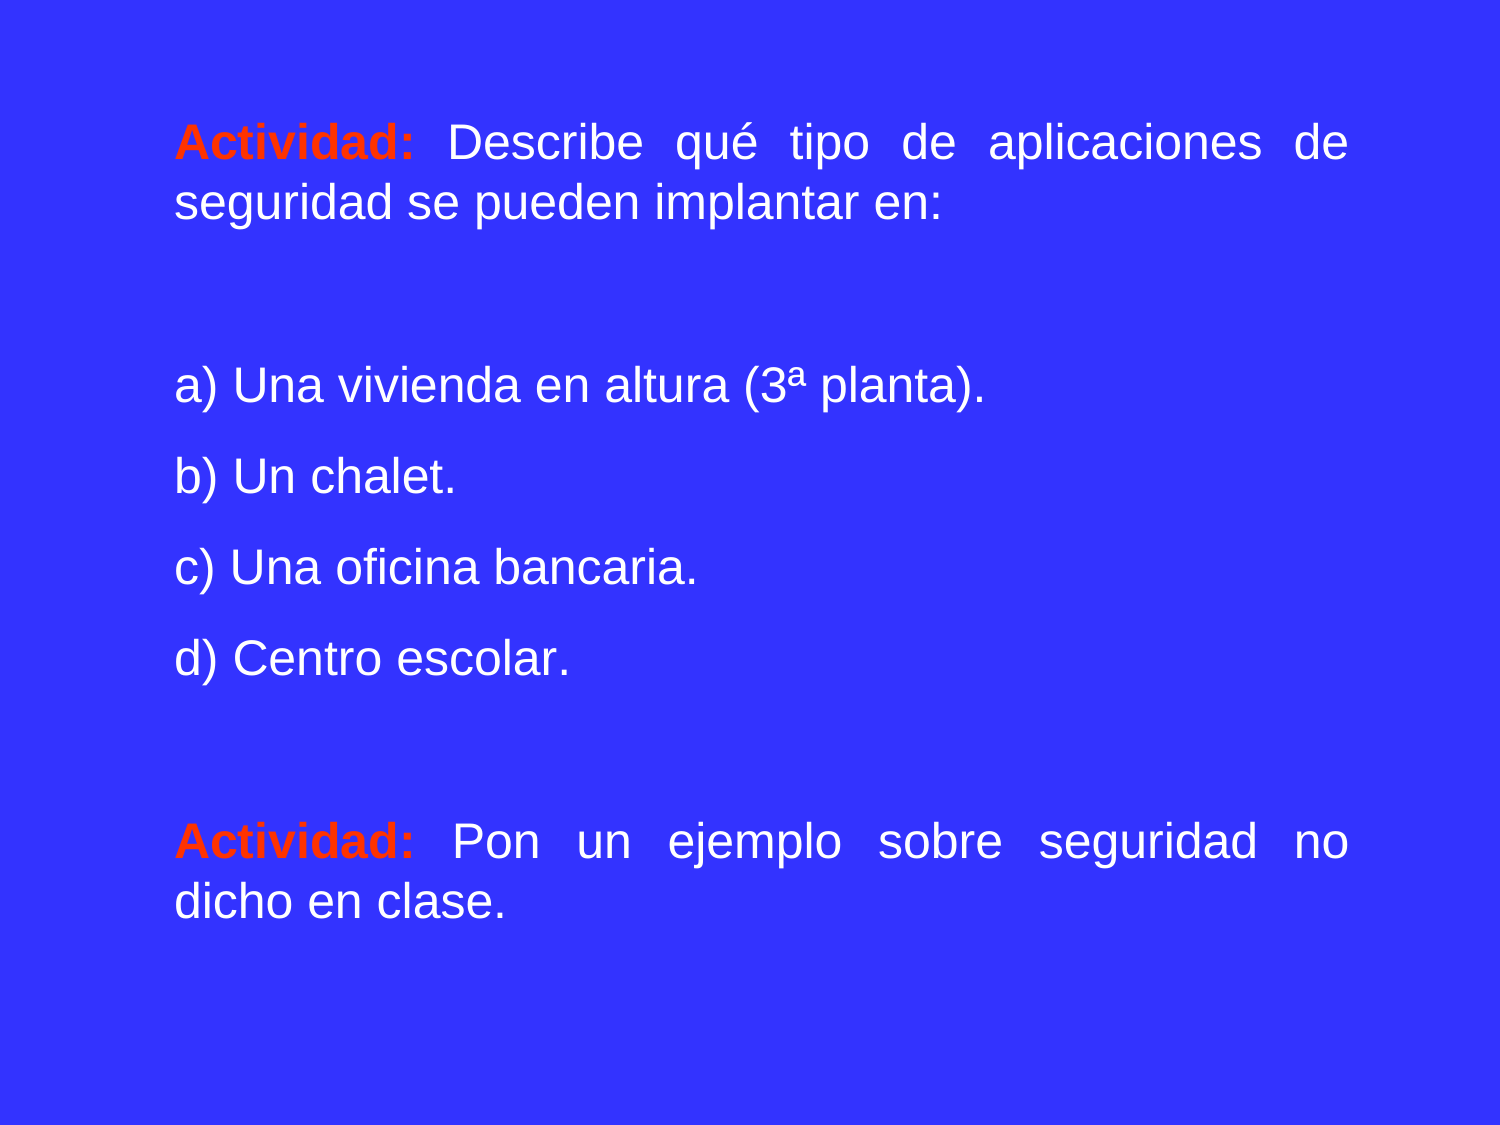

Actividad: Describe qué tipo de aplicaciones de seguridad se pueden implantar en:
a) Una vivienda en altura (3ª planta).
b) Un chalet.
c) Una oficina bancaria.
d) Centro escolar.
Actividad: Pon un ejemplo sobre seguridad no dicho en clase.